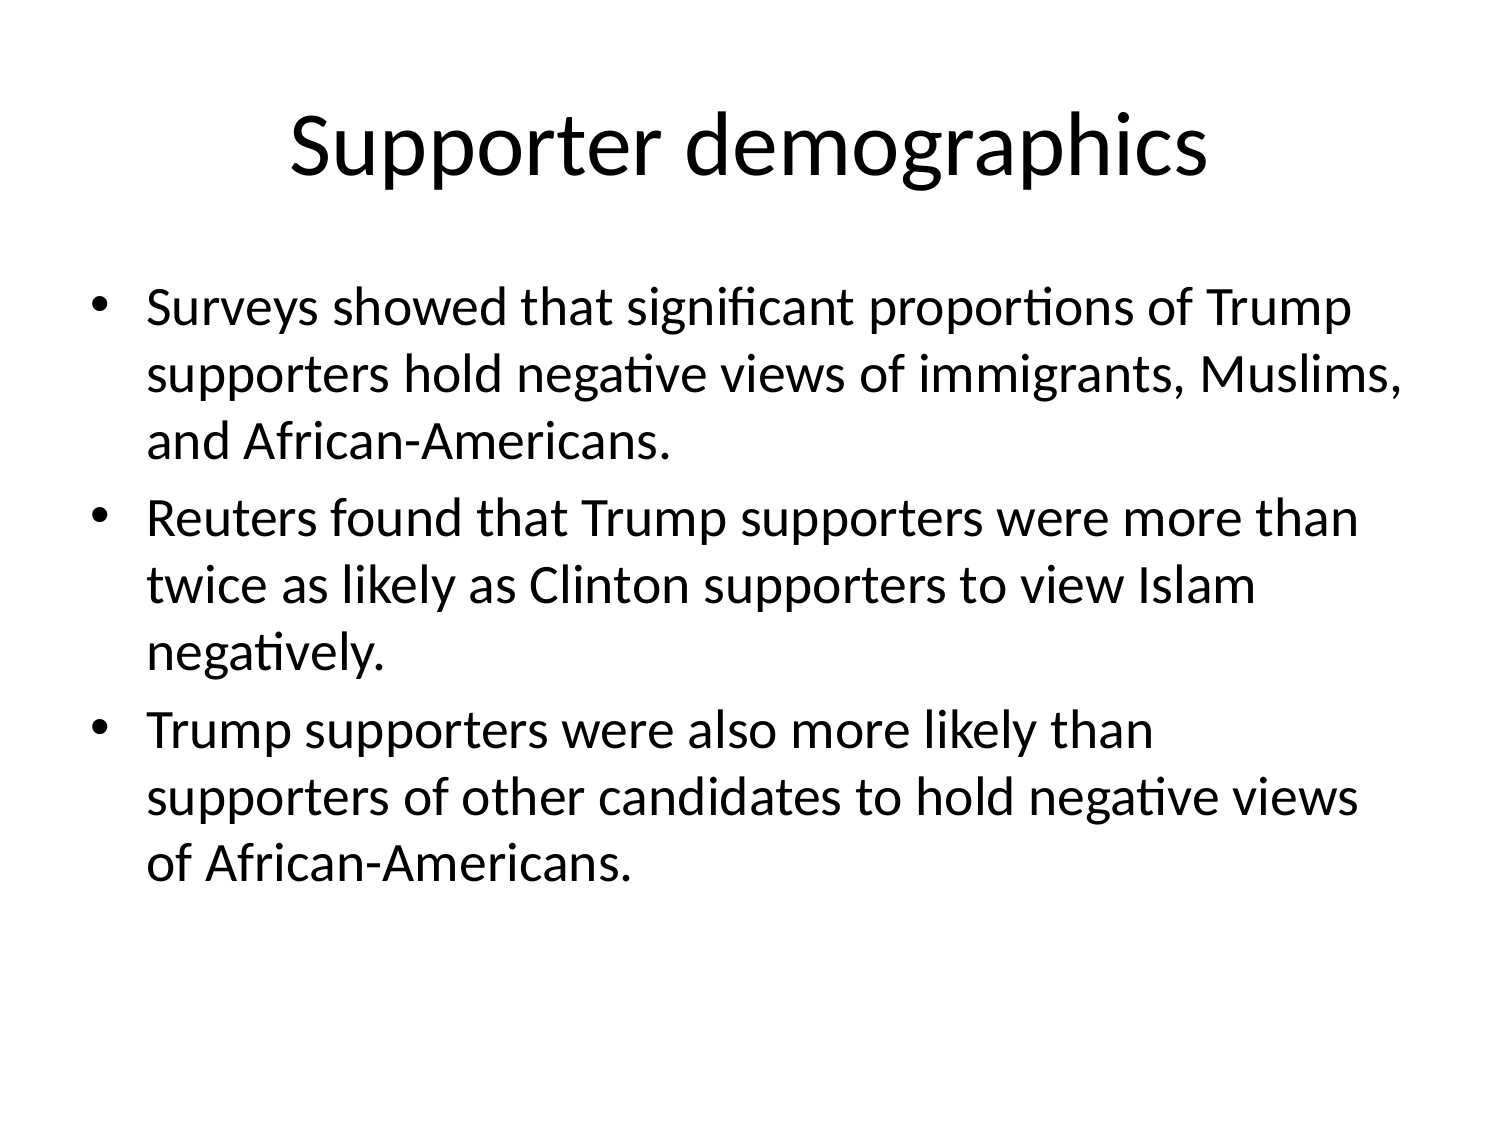

# Supporter demographics
Surveys showed that significant proportions of Trump supporters hold negative views of immigrants, Muslims, and African-Americans.
Reuters found that Trump supporters were more than twice as likely as Clinton supporters to view Islam negatively.
Trump supporters were also more likely than supporters of other candidates to hold negative views of African-Americans.